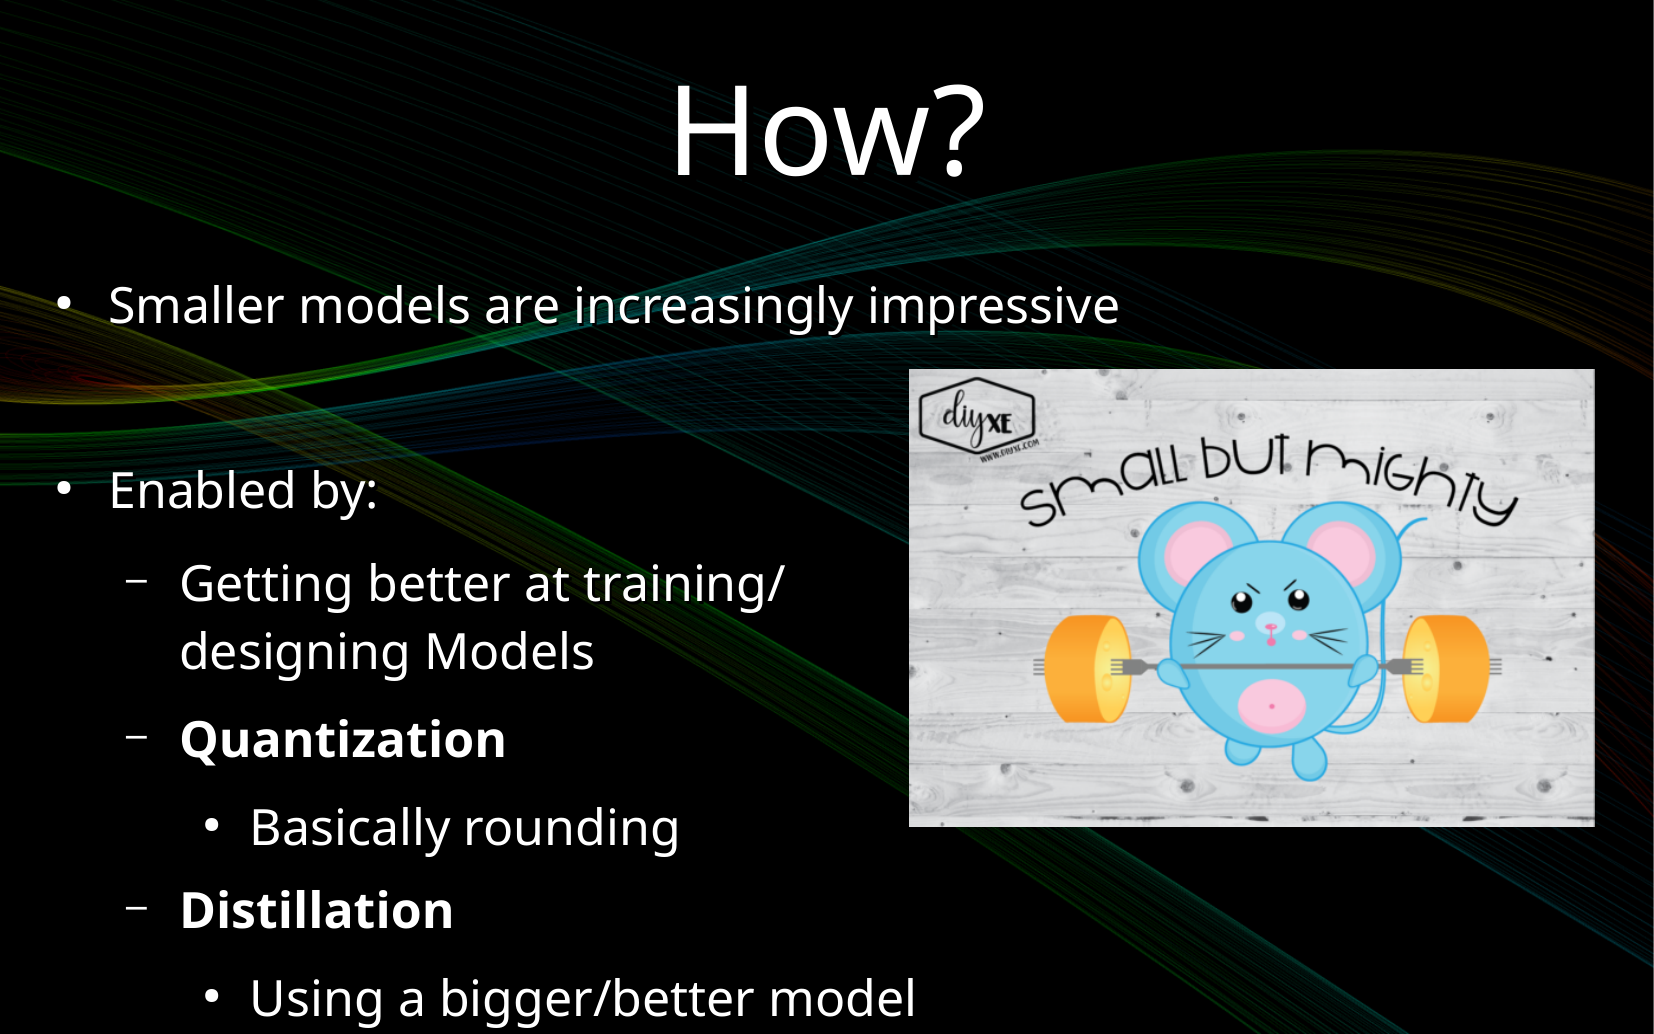

# How?
Smaller models are increasingly impressive
Enabled by:
Getting better at training/
designing Models
Quantization
Basically rounding
Distillation
Using a bigger/better model
to train a smaller one
Sometimes good enough is